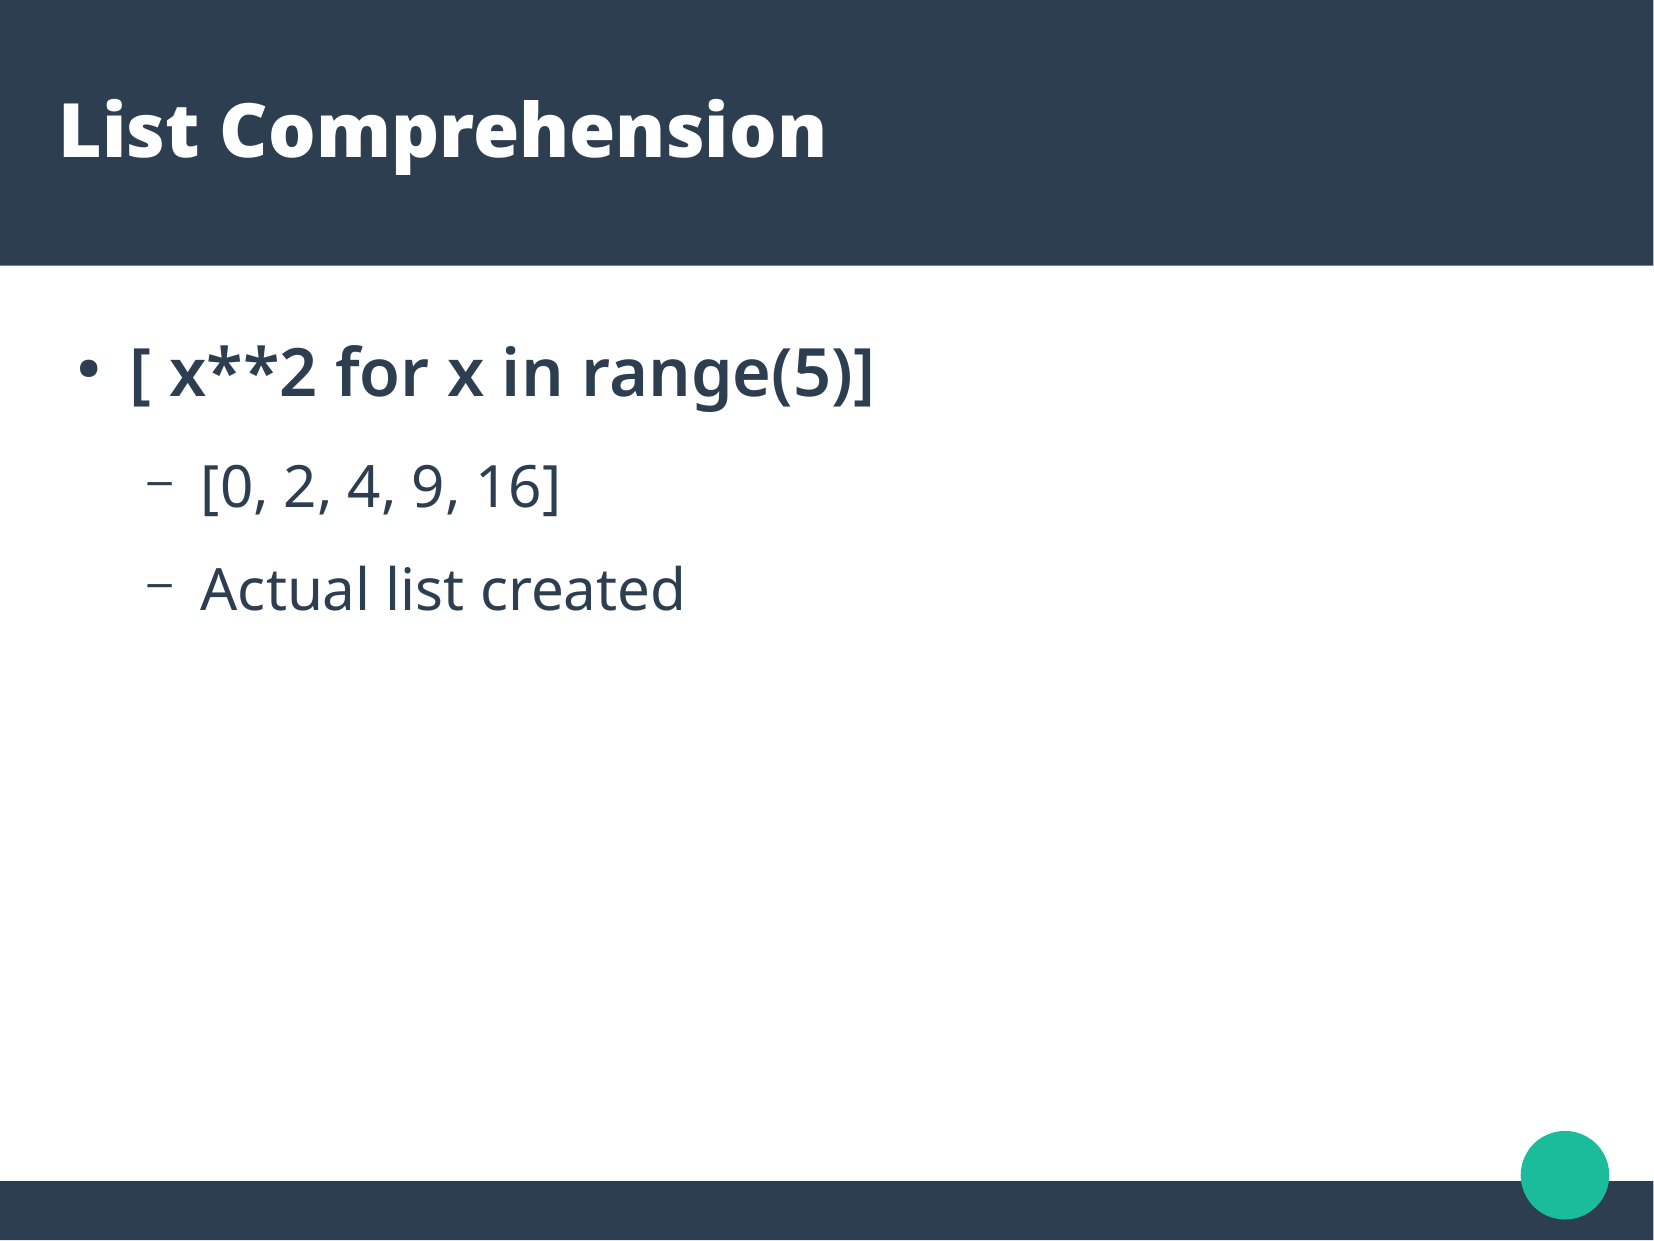

# List Comprehension
[ x**2 for x in range(5)]
[0, 2, 4, 9, 16]
Actual list created